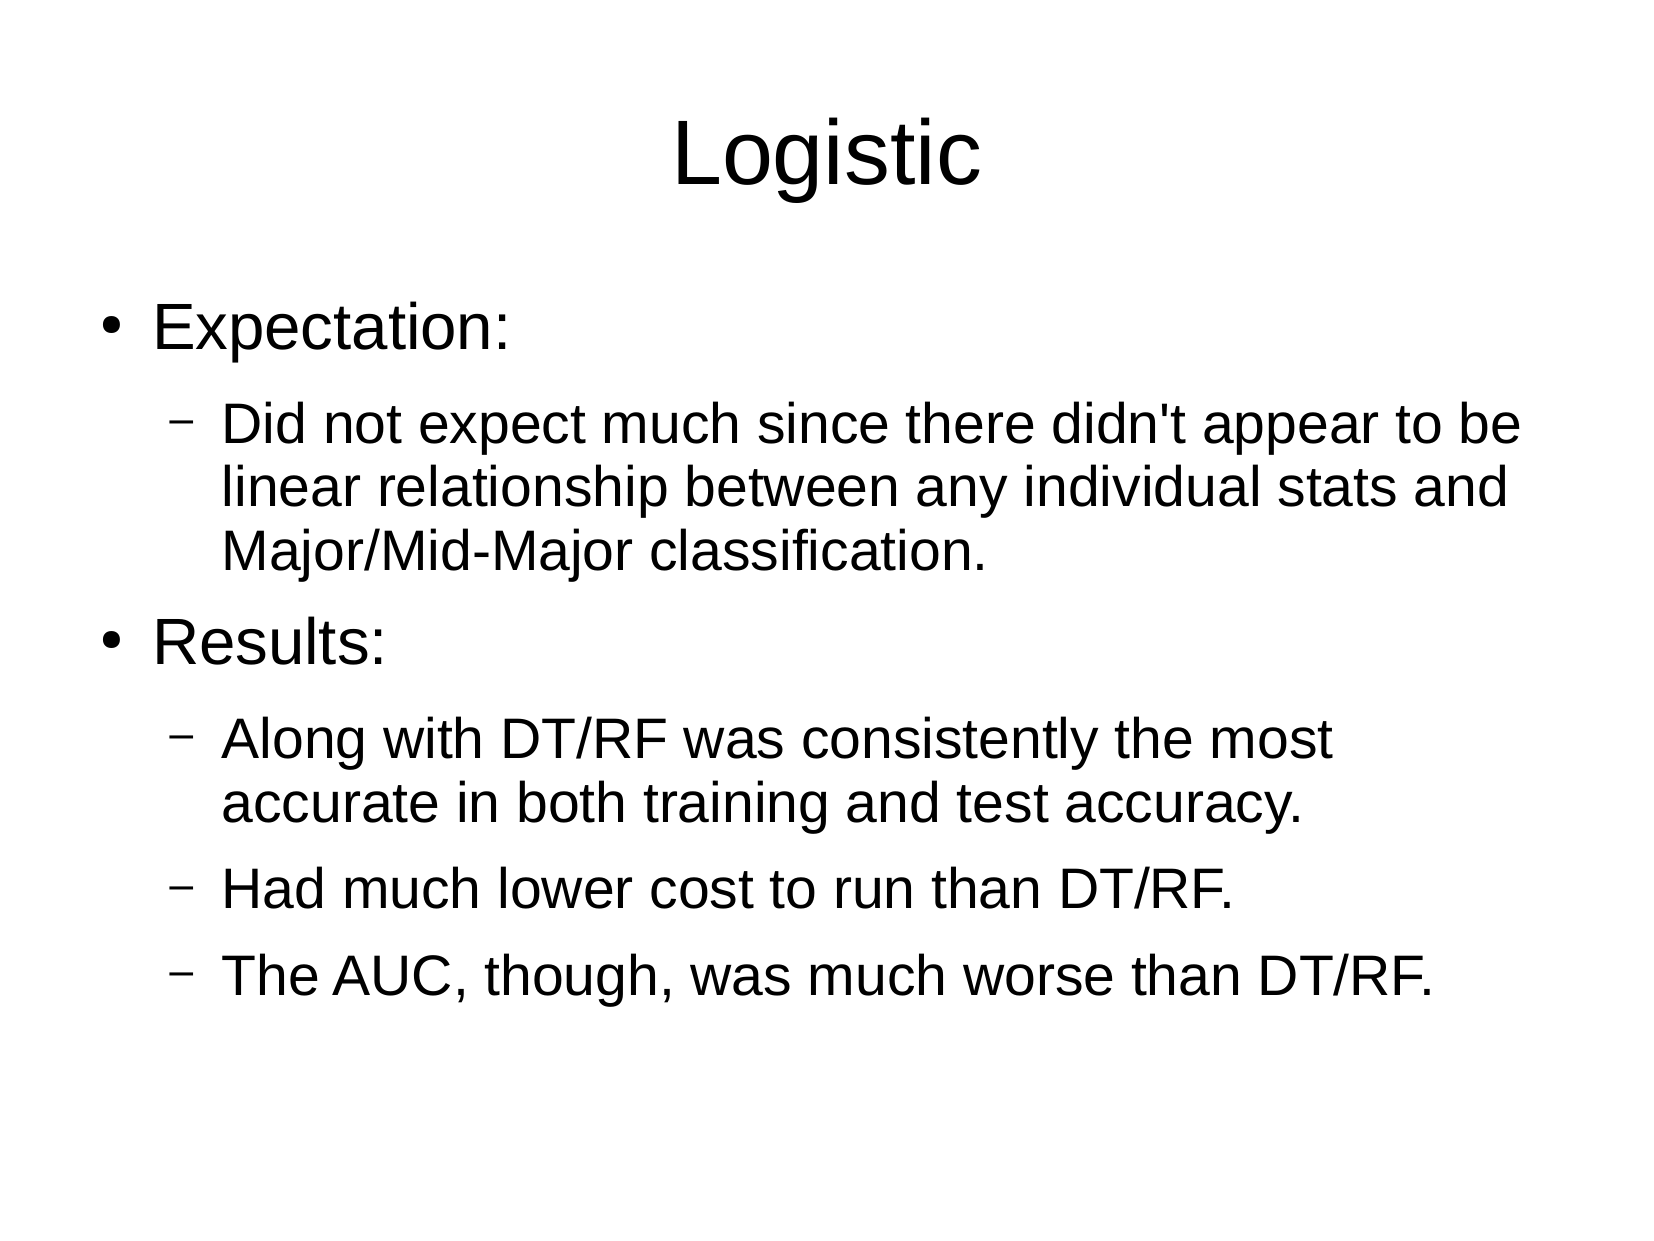

# Logistic
Expectation:
Did not expect much since there didn't appear to be linear relationship between any individual stats and Major/Mid-Major classification.
Results:
Along with DT/RF was consistently the most accurate in both training and test accuracy.
Had much lower cost to run than DT/RF.
The AUC, though, was much worse than DT/RF.